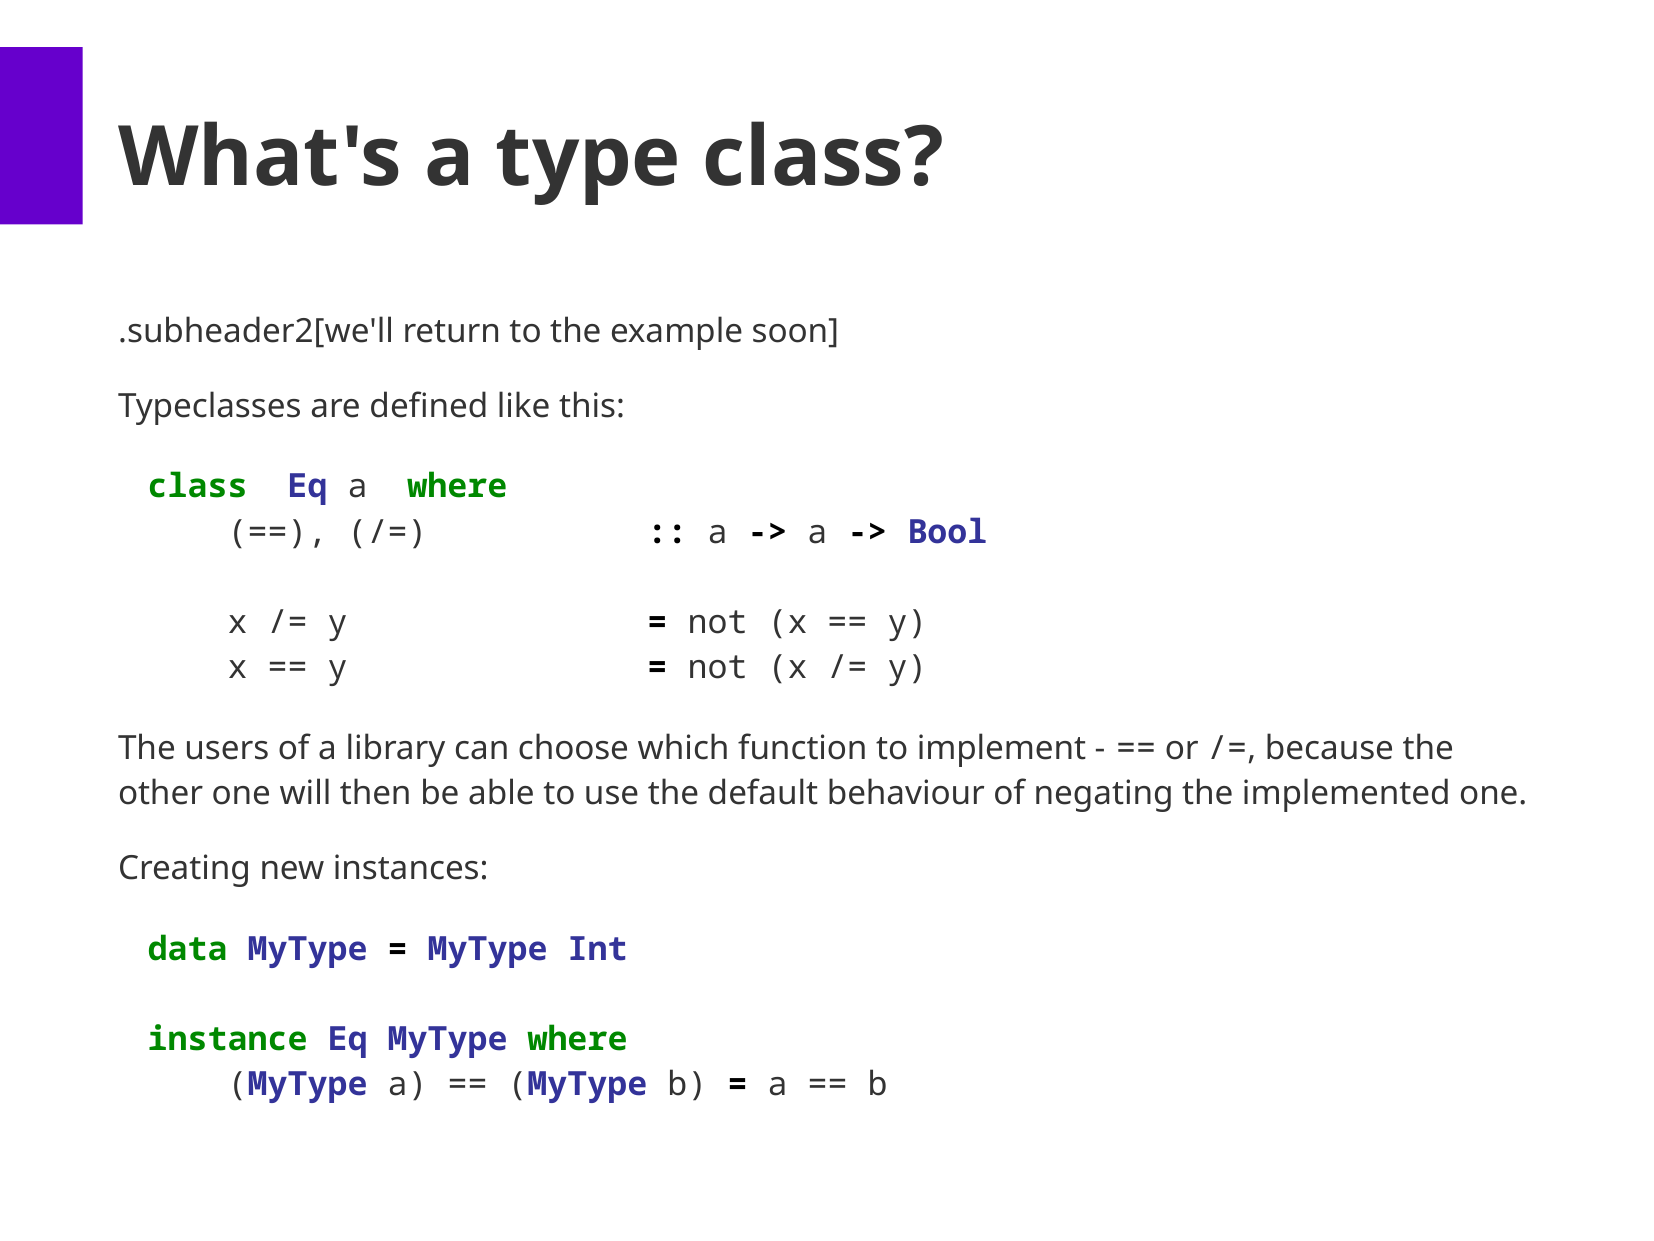

# What's a type class?
.subheader2[we'll return to the example soon]
Typeclasses are defined like this:
class Eq a where
 (==), (/=) :: a -> a -> Bool
 x /= y = not (x == y)
 x == y = not (x /= y)
The users of a library can choose which function to implement - == or /=, because the other one will then be able to use the default behaviour of negating the implemented one.
Creating new instances:
data MyType = MyType Int
instance Eq MyType where
 (MyType a) == (MyType b) = a == b